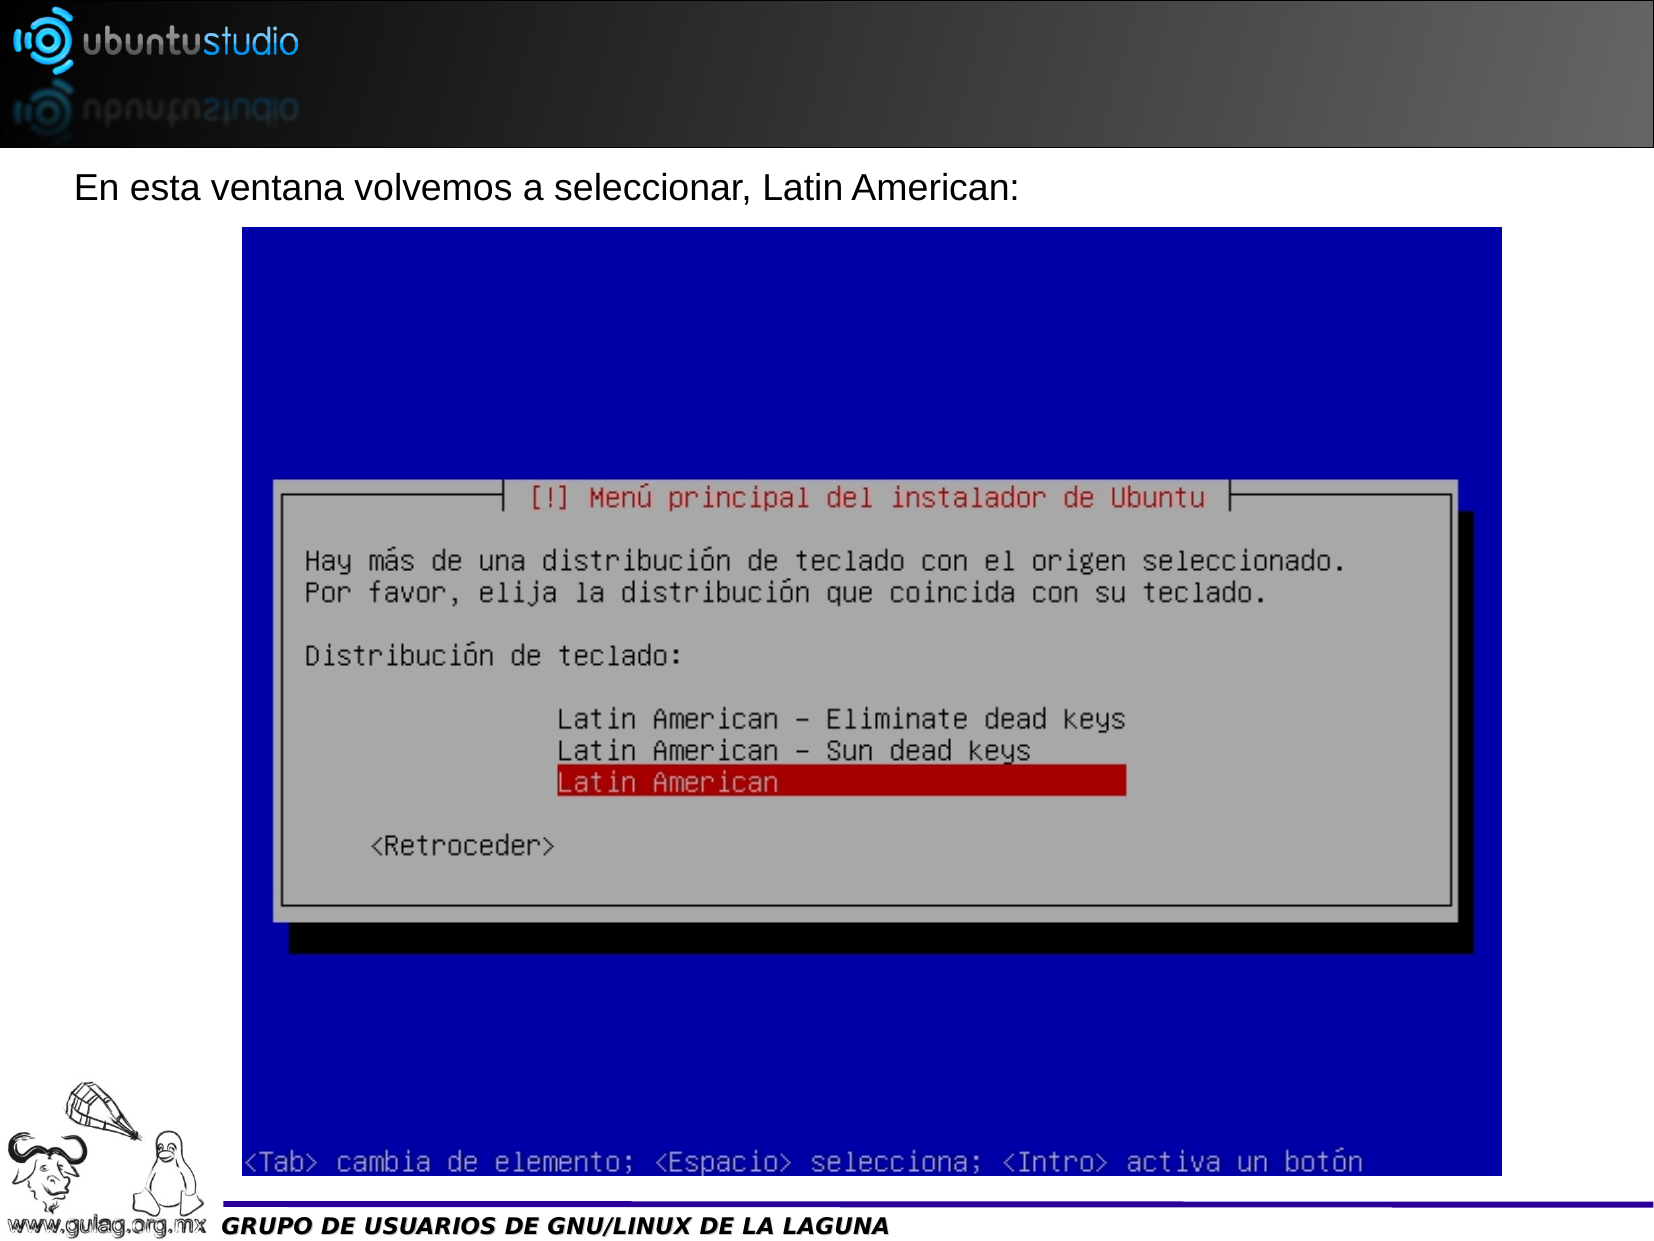

GRUPO DE USUARIOS DE GNU/LINUX DE LA LAGUNA
En esta ventana volvemos a seleccionar, Latin American: